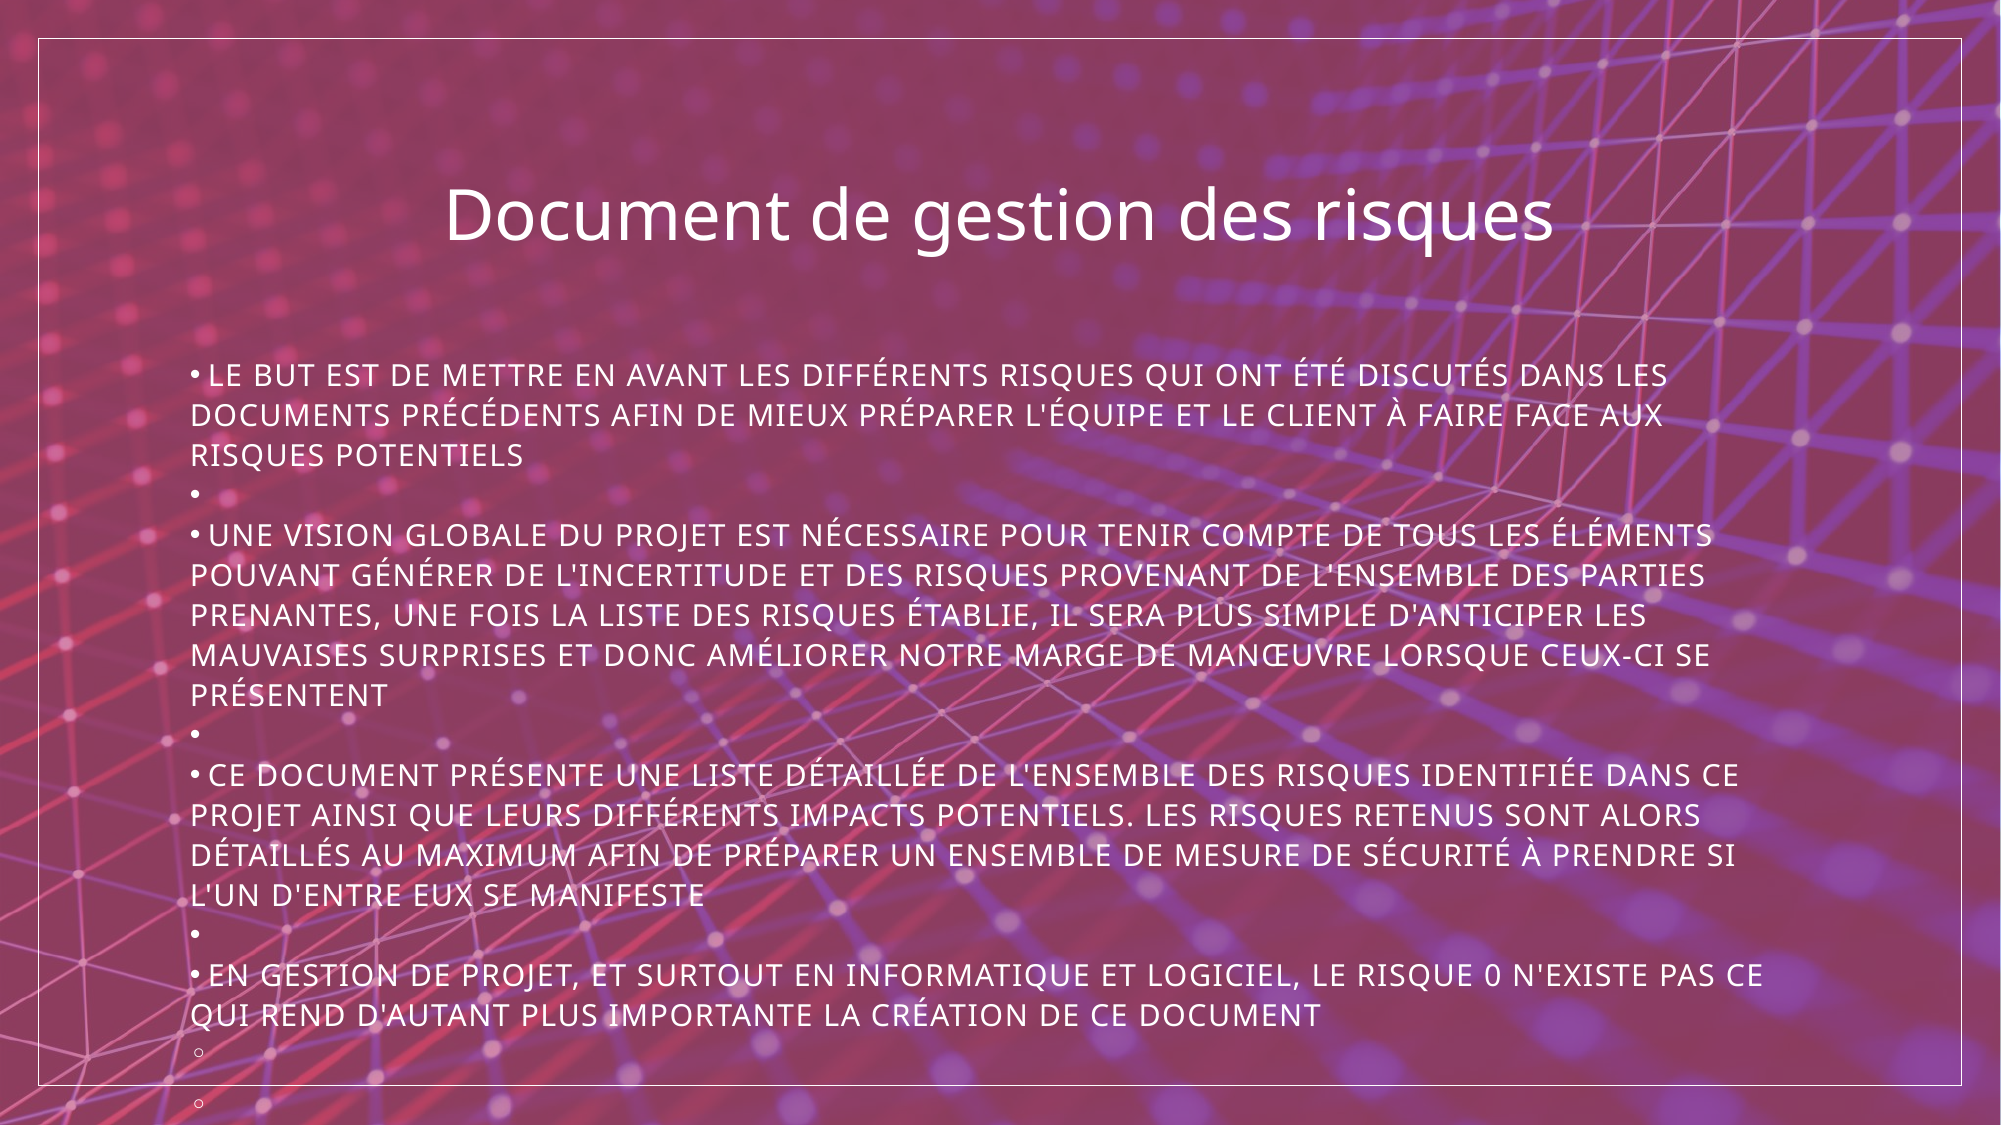

# Document de gestion des risques
 Le but est de mettre en avant les différents risques qui ont été discutés dans les documents précédents afin de mieux préparer l'équipe et le client à faire face aux risques potentiels
 Une vision globale du projet est nécessaire pour tenir compte de tous les éléments pouvant générer de l'incertitude et des risques provenant de l'ensemble des parties prenantes, Une fois la liste des risques établie, il sera plus simple d'anticiper les mauvaises surprises et donc améliorer notre marge de manœuvre lorsque ceux-ci se présentent
 Ce document présente une liste détaillée de l'ensemble des risques identifiée dans ce projet ainsi que leurs différents impacts potentiels. Les risques retenus sont alors détaillés au maximum afin de préparer un ensemble de mesure de sécurité à prendre si l'un d'entre eux se manifeste
 En gestion de projet, et surtout en informatique et logiciel, le risque 0 n'existe pas ce qui rend d'autant plus importante la création de ce document